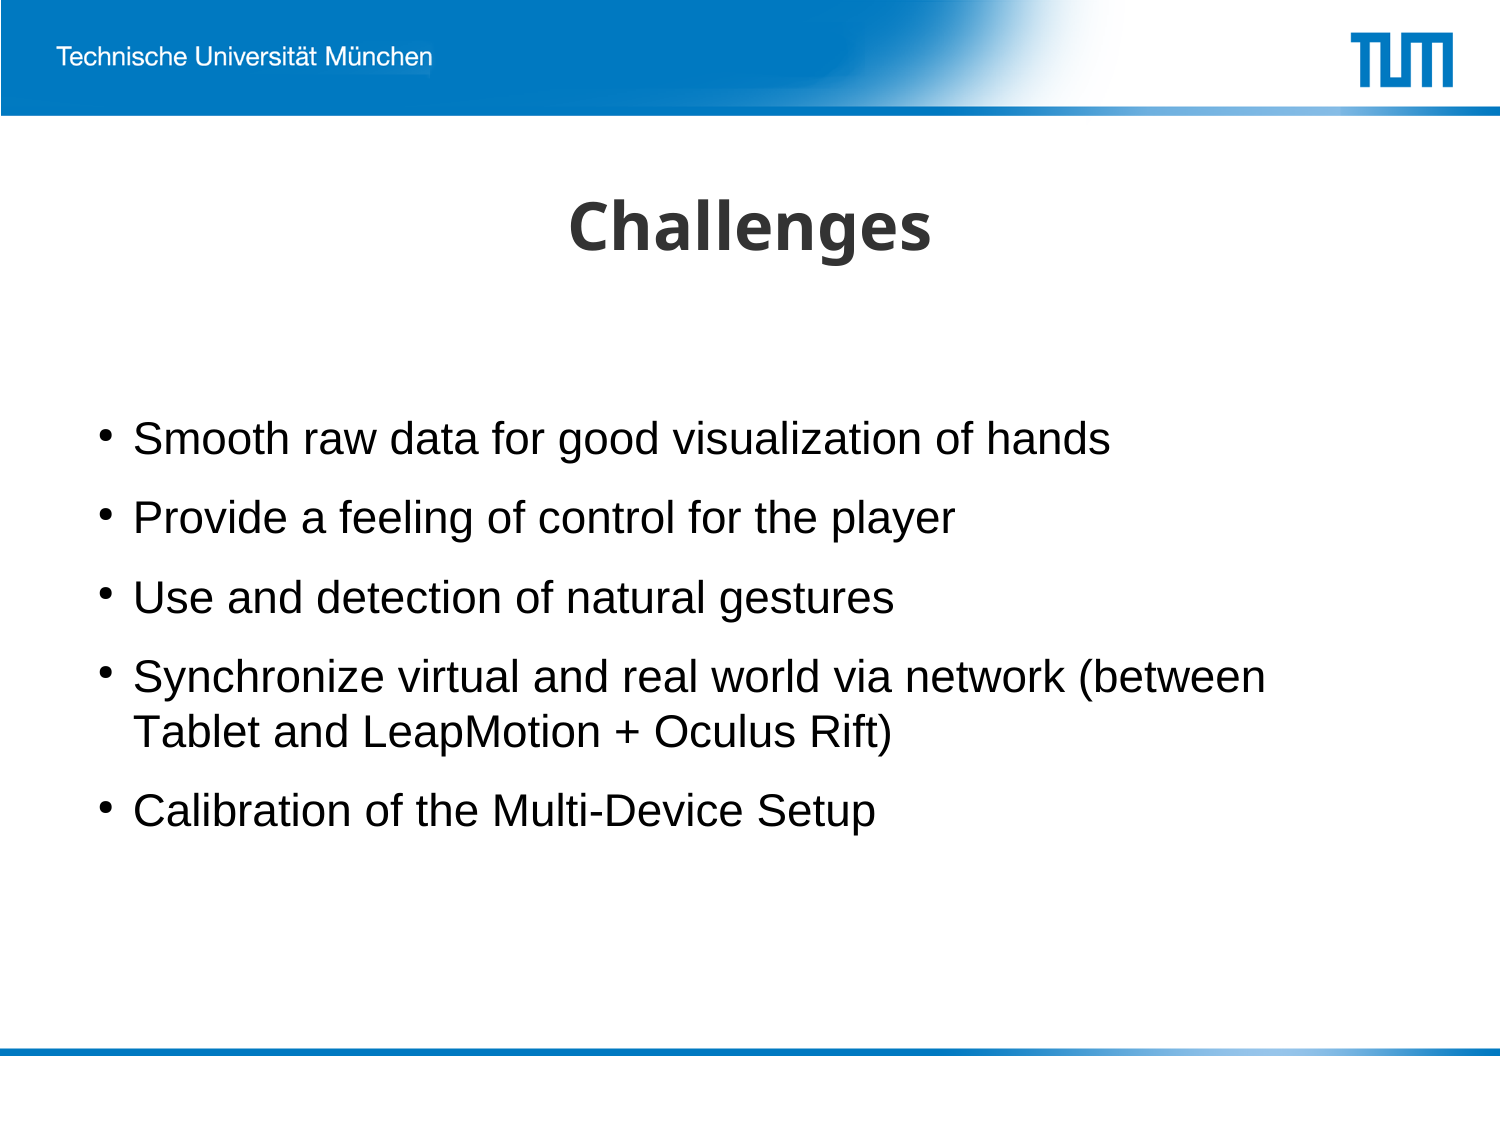

Challenges
Smooth raw data for good visualization of hands
Provide a feeling of control for the player
Use and detection of natural gestures
Synchronize virtual and real world via network (between Tablet and LeapMotion + Oculus Rift)
Calibration of the Multi-Device Setup